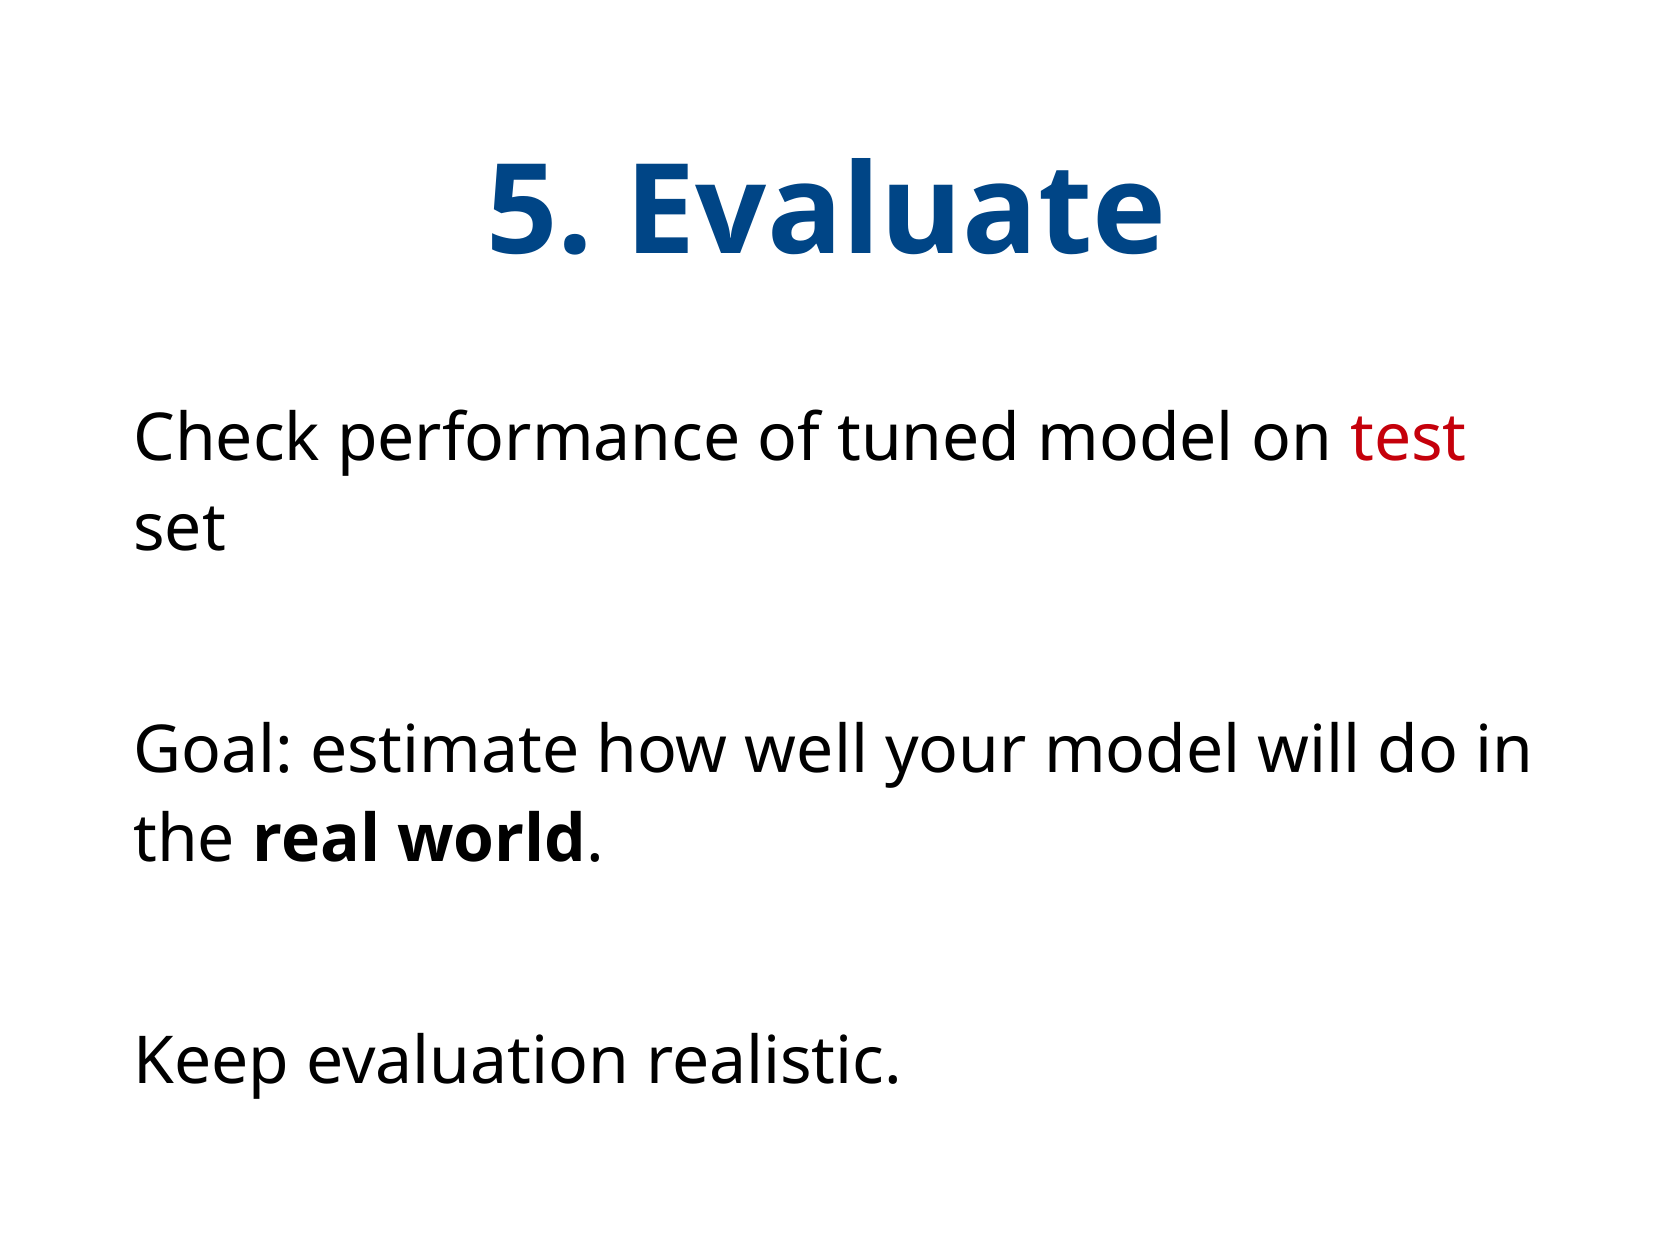

# 5. Evaluate
Check performance of tuned model on test set
Goal: estimate how well your model will do in the real world.
Keep evaluation realistic.